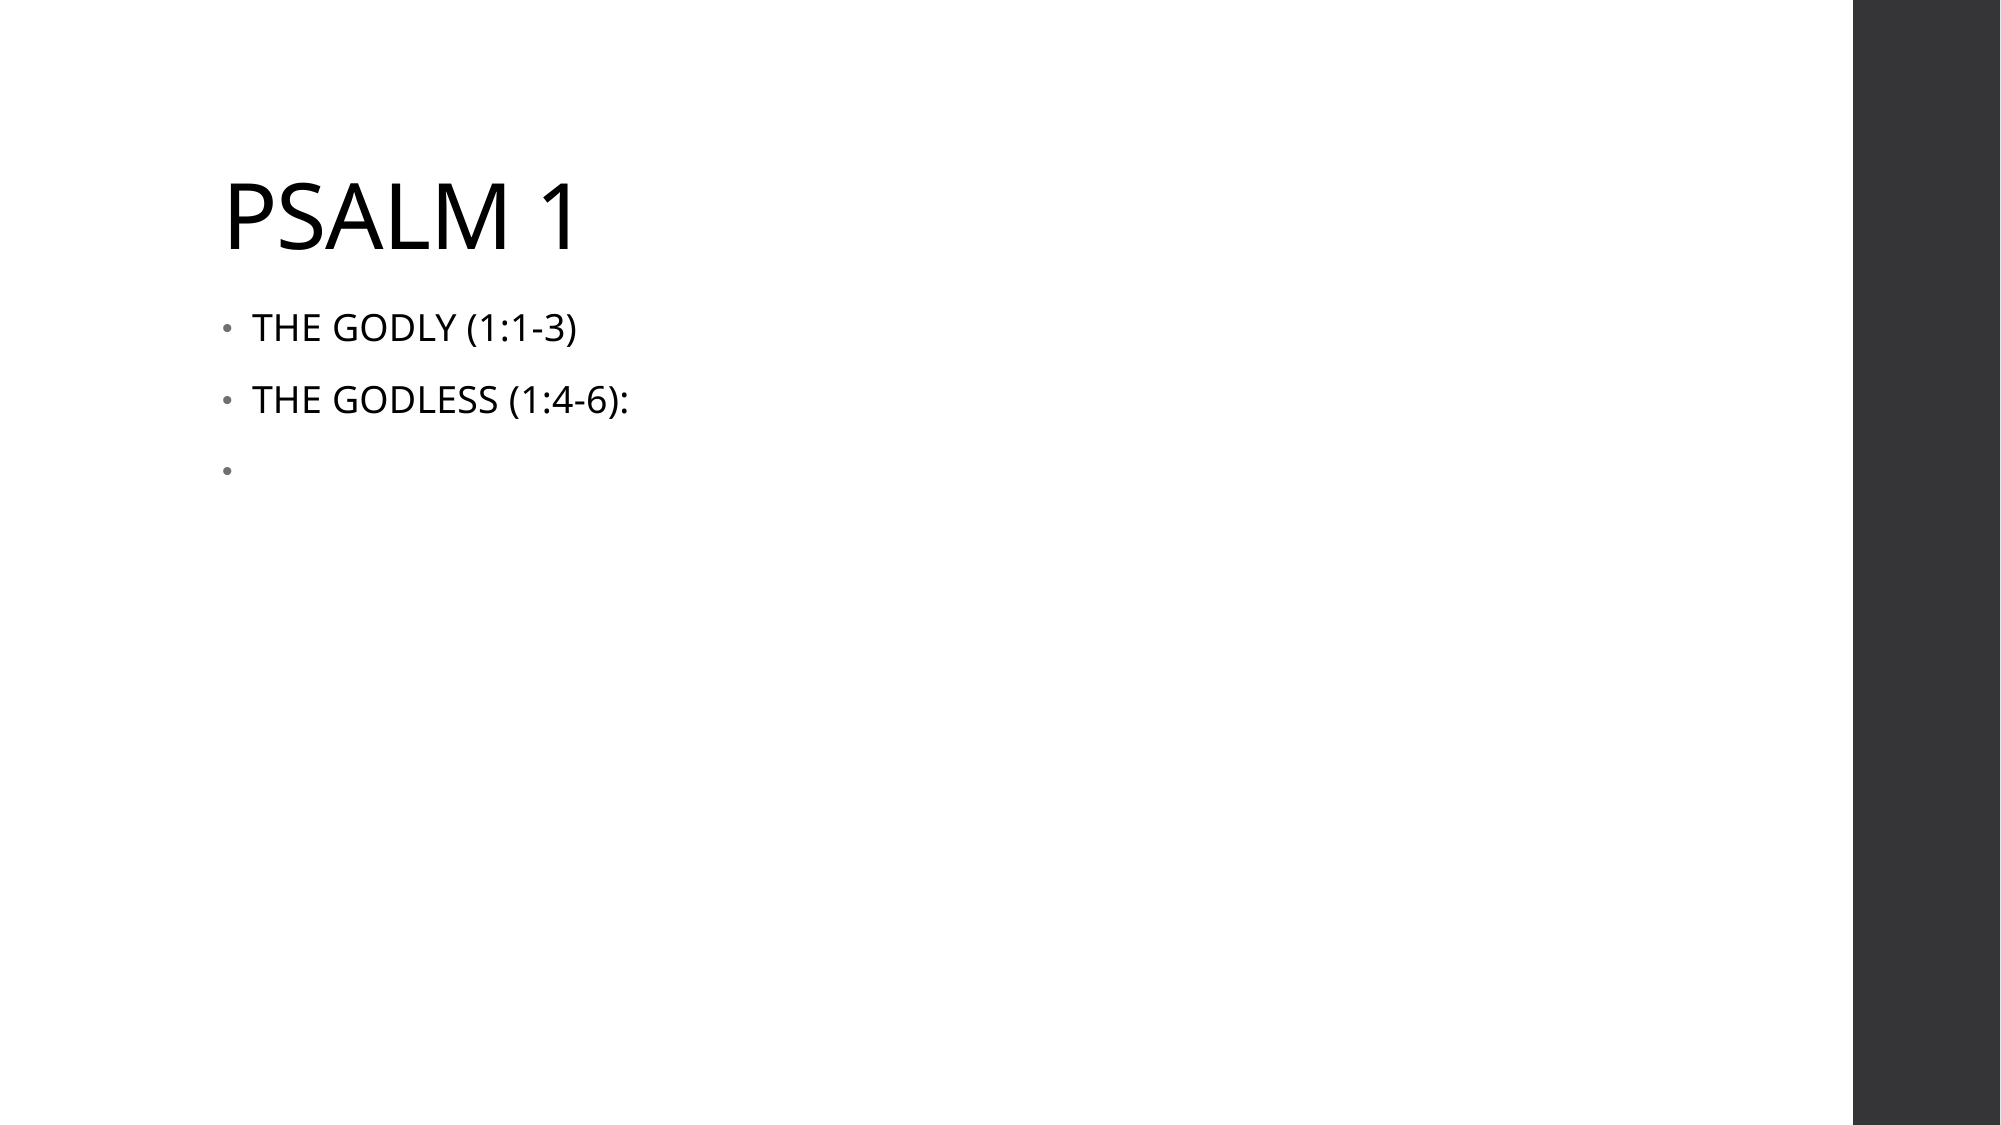

# PSALM 1
THE GODLY (1:1-3)
THE GODLESS (1:4-6):